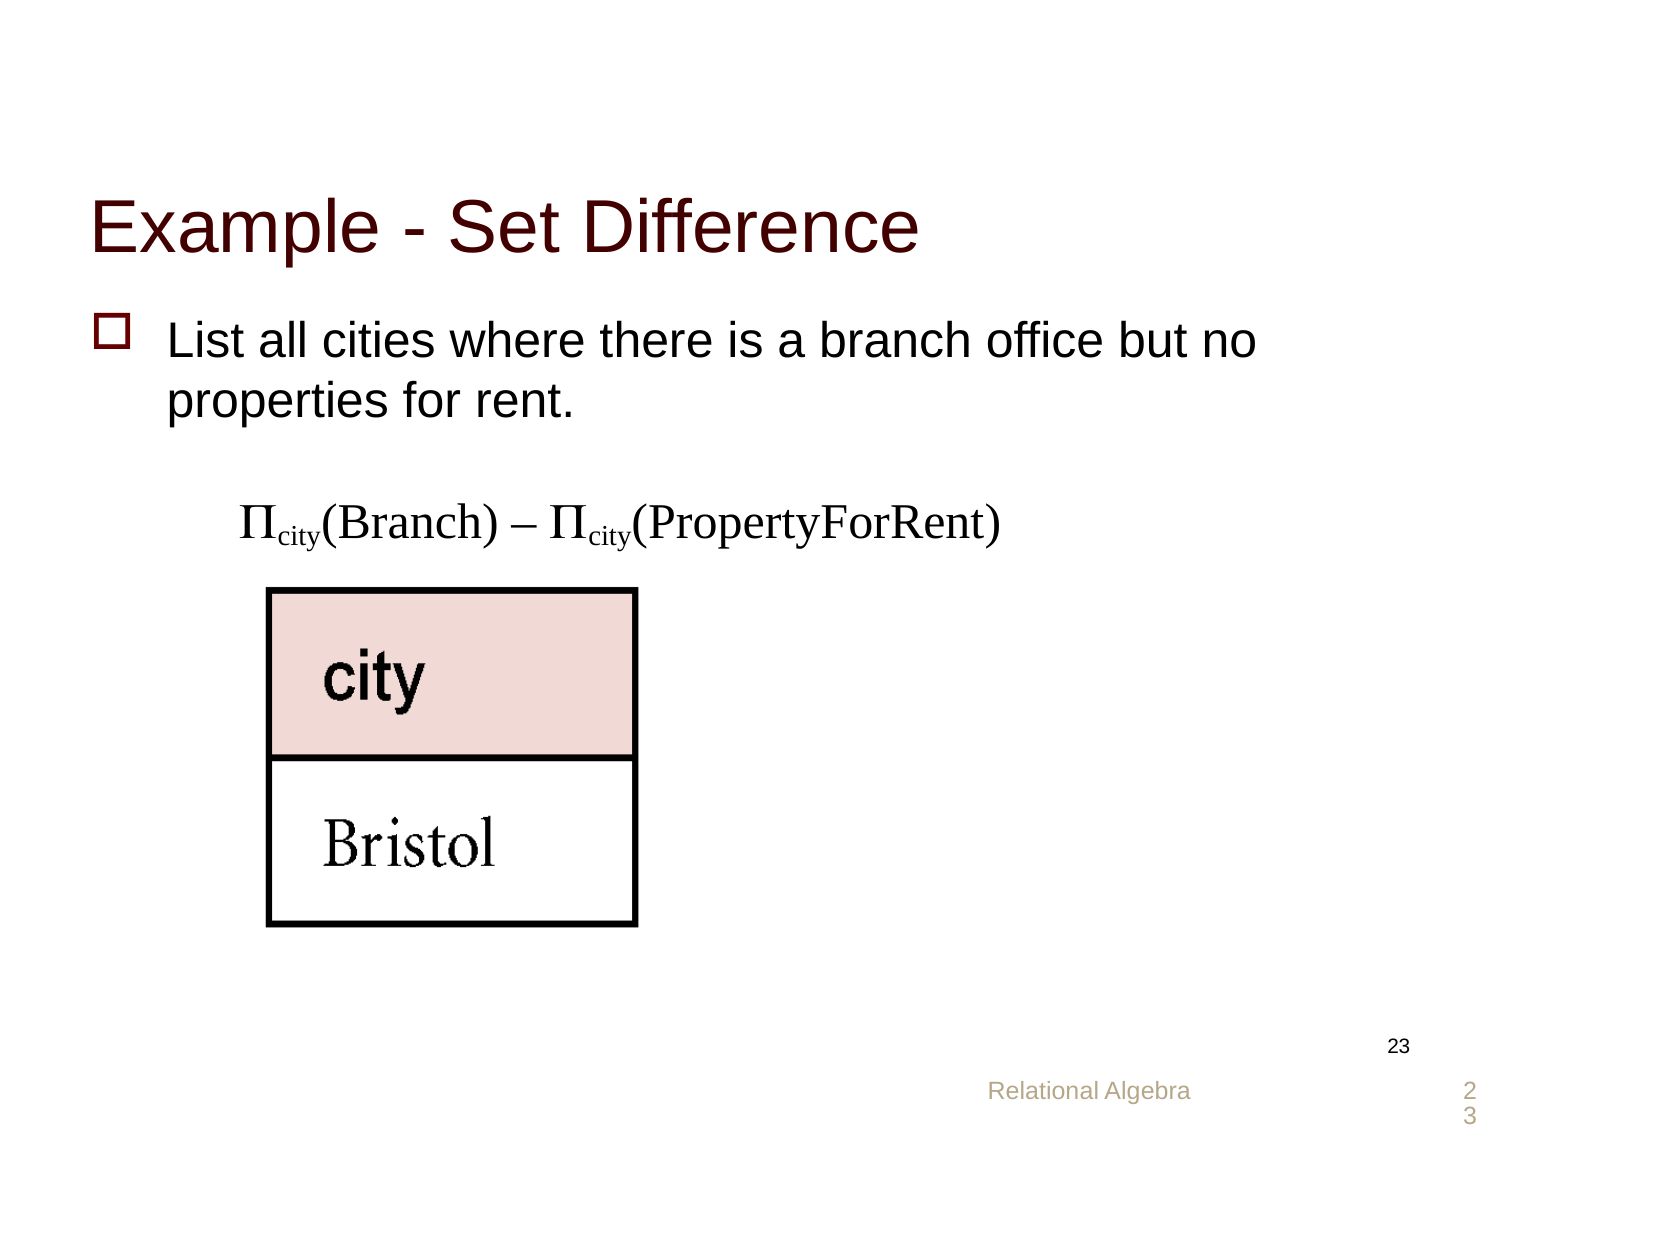

Example - Set Difference
List all cities where there is a branch office but no properties for rent.
	city(Branch) – city(PropertyForRent)‏
Relational Algebra